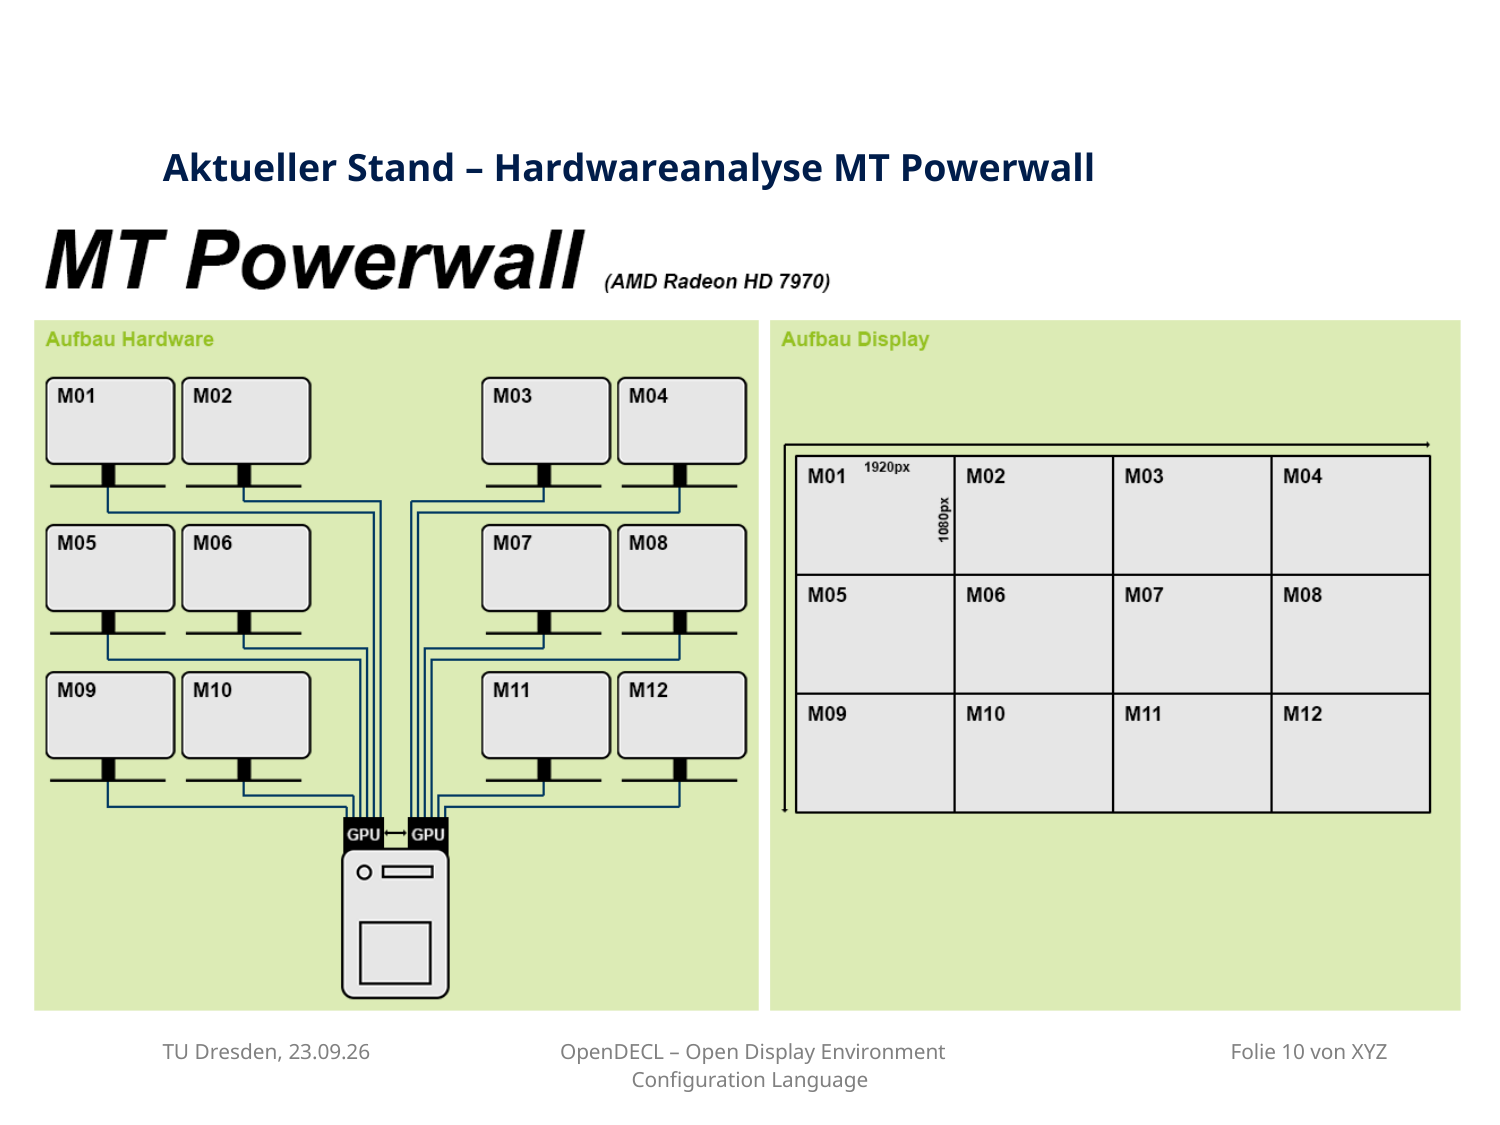

# Aktueller Stand – Hardwareanalyse MT Powerwall
10